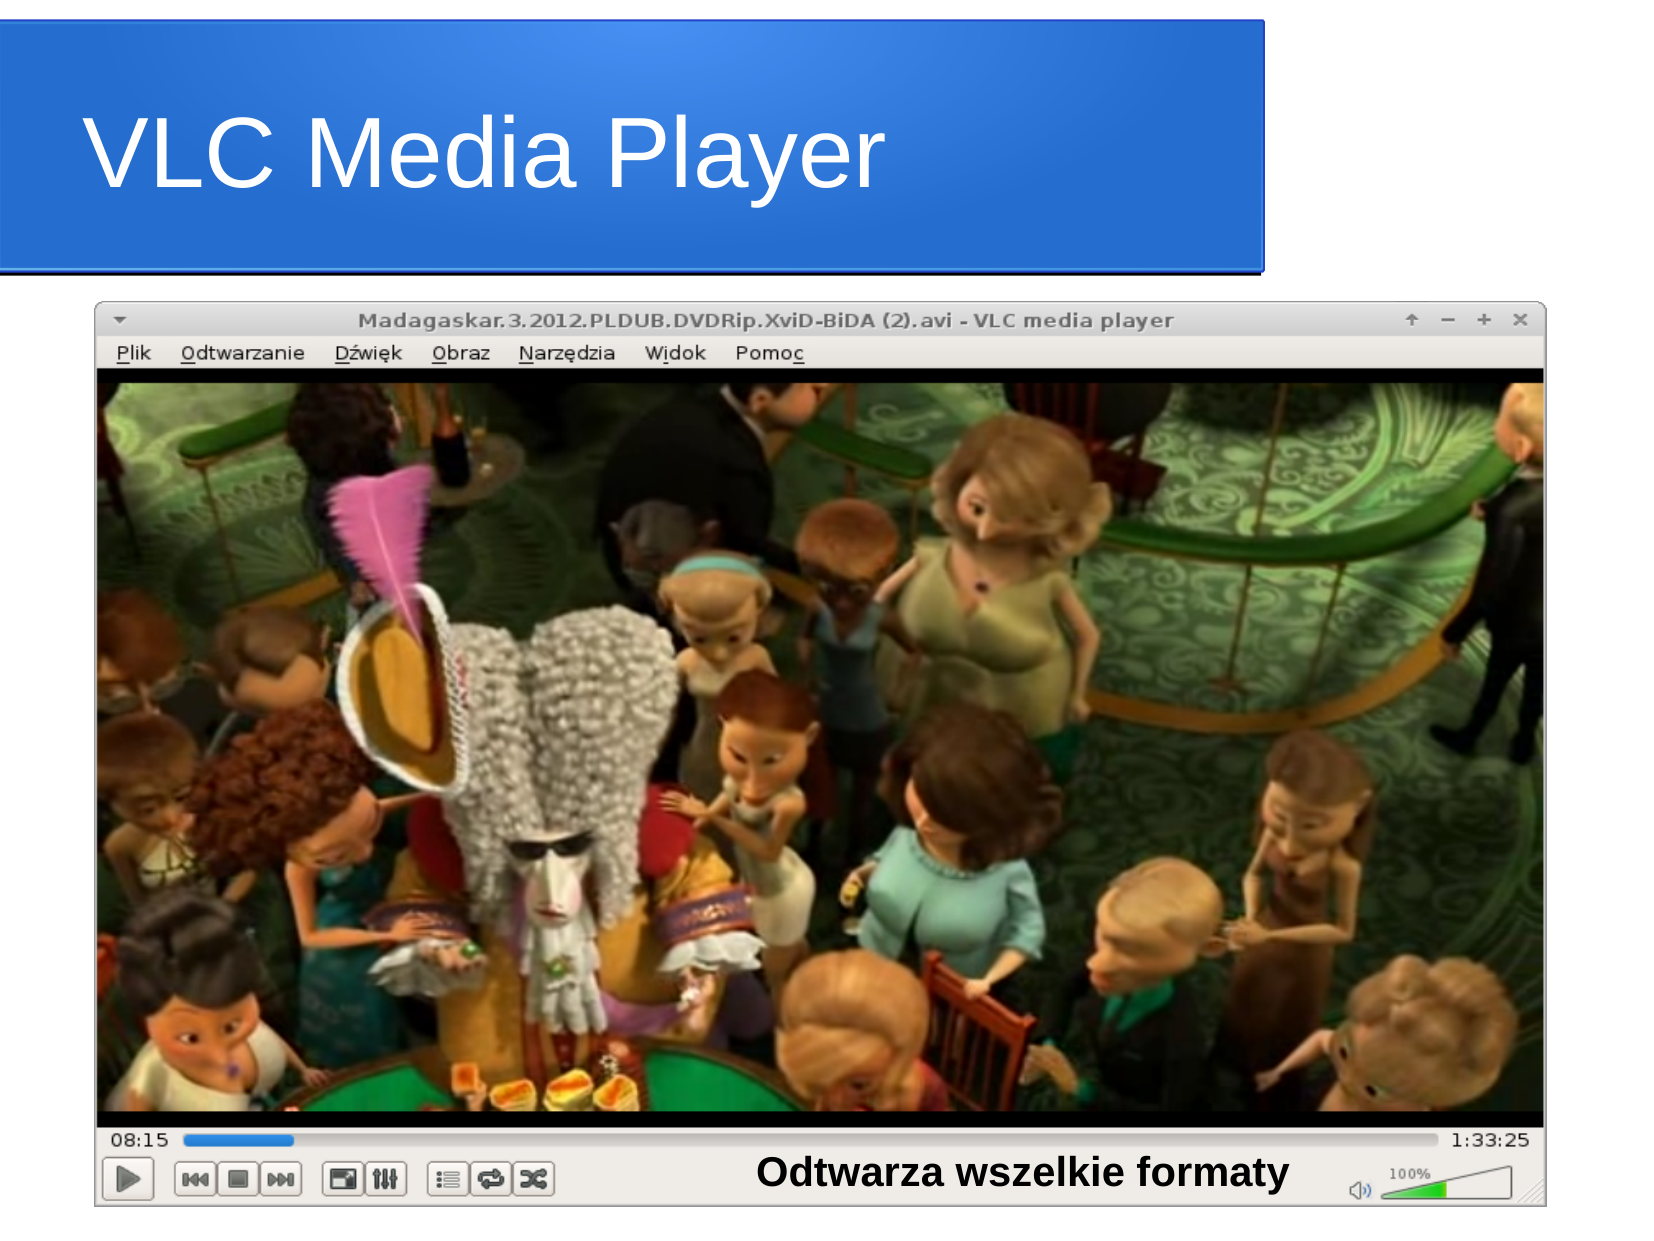

# VLC Media Player
Odtwarza wszelkie formaty